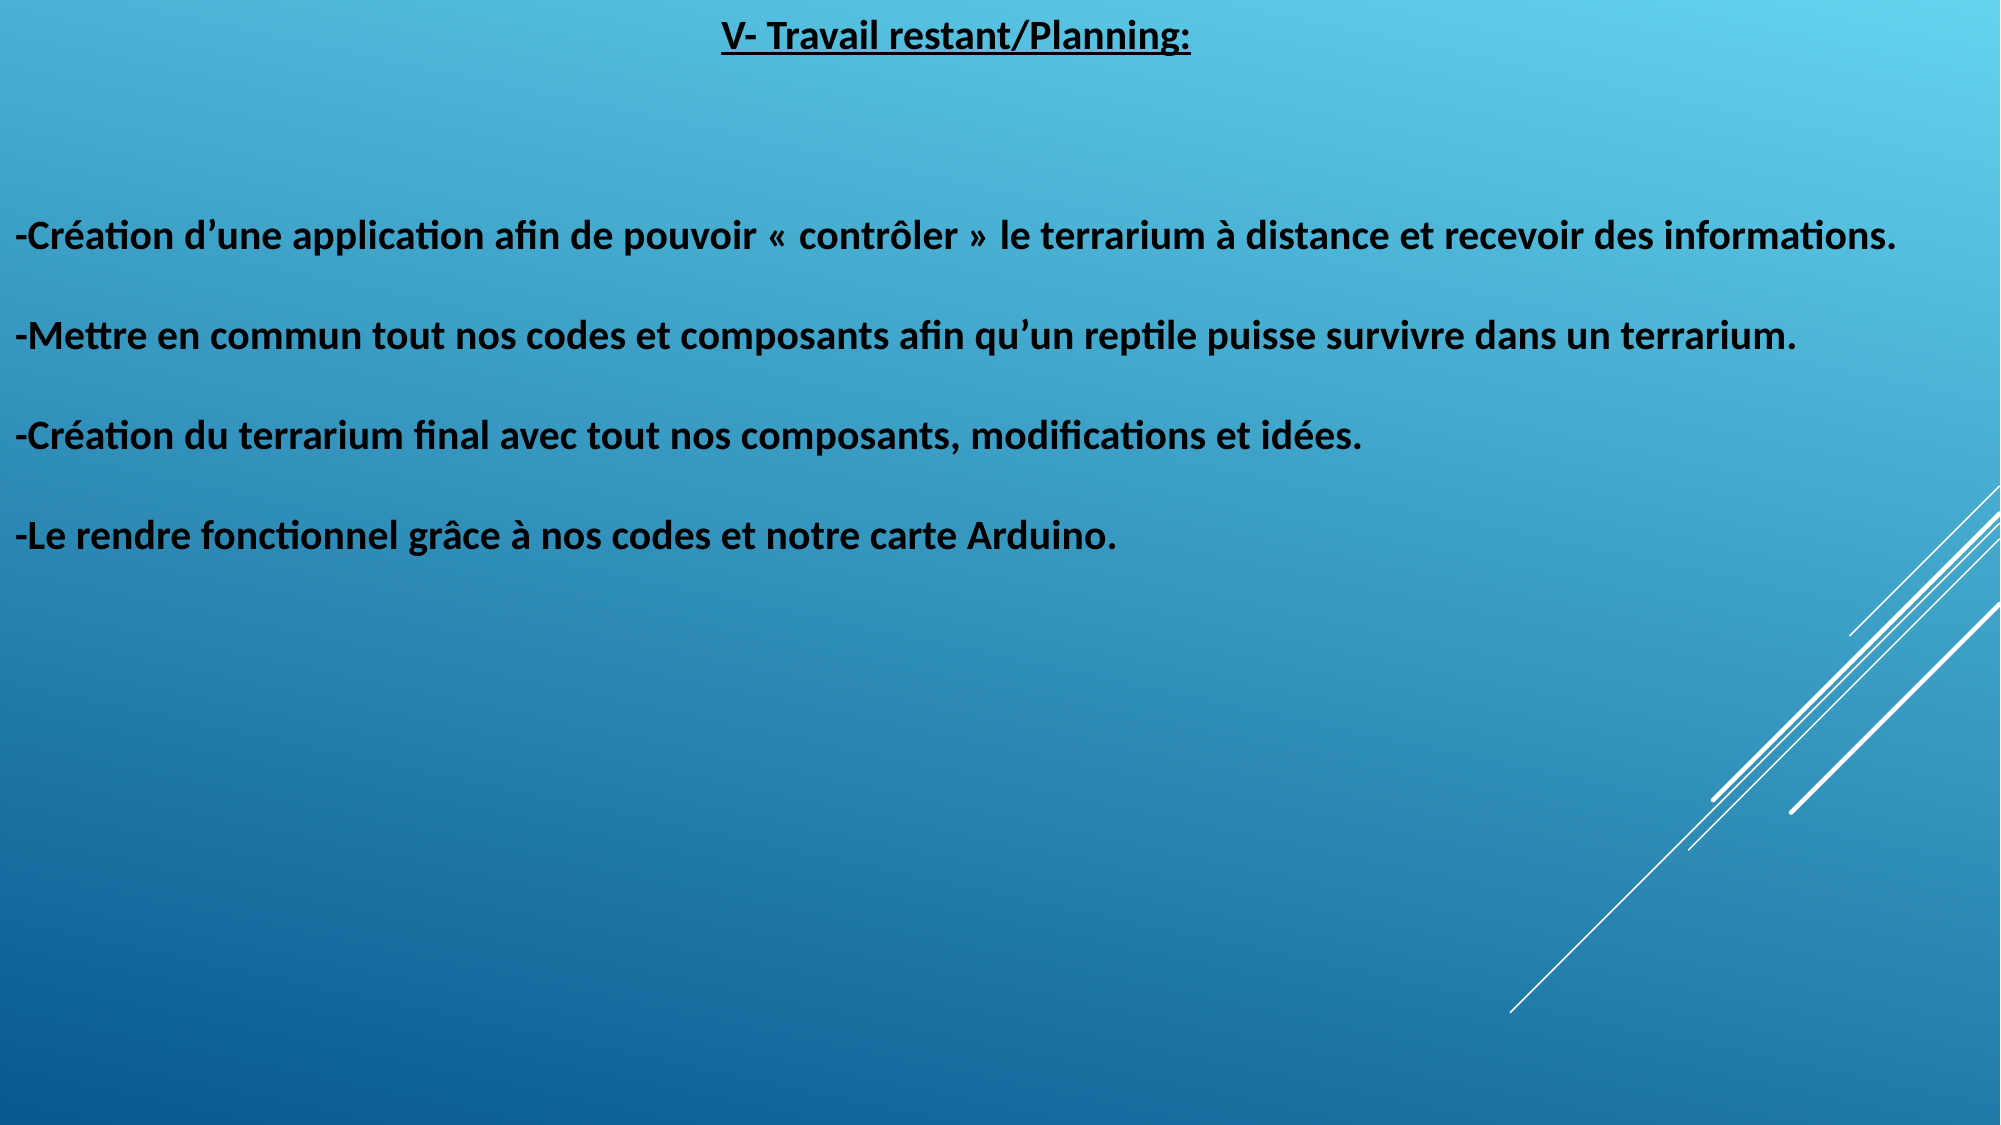

V- Travail restant/Planning:
-Création d’une application afin de pouvoir « contrôler » le terrarium à distance et recevoir des informations.
-Mettre en commun tout nos codes et composants afin qu’un reptile puisse survivre dans un terrarium.
-Création du terrarium final avec tout nos composants, modifications et idées.
-Le rendre fonctionnel grâce à nos codes et notre carte Arduino.